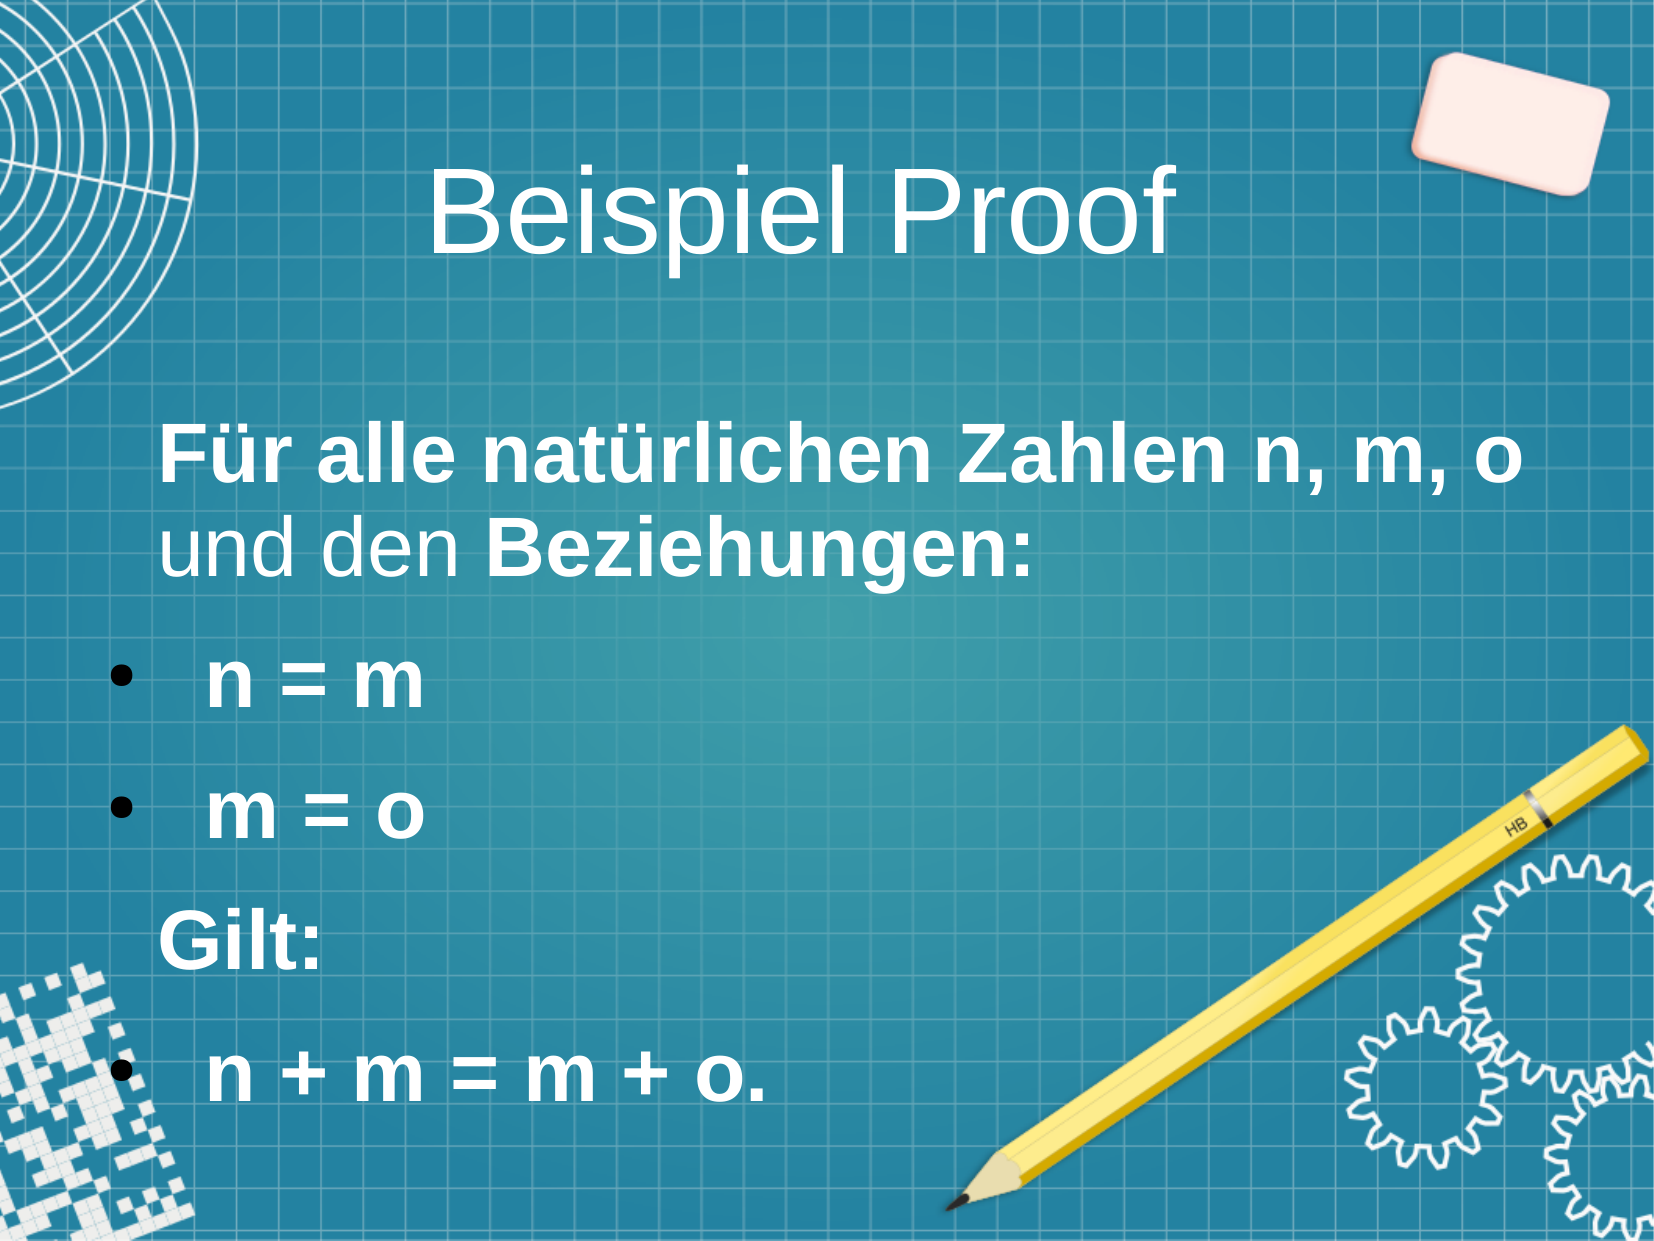

# Beispiel Proof
Für alle natürlichen Zahlen n, m, o und den Beziehungen:
 n = m
 m = o
Gilt:
 n + m = m + o.